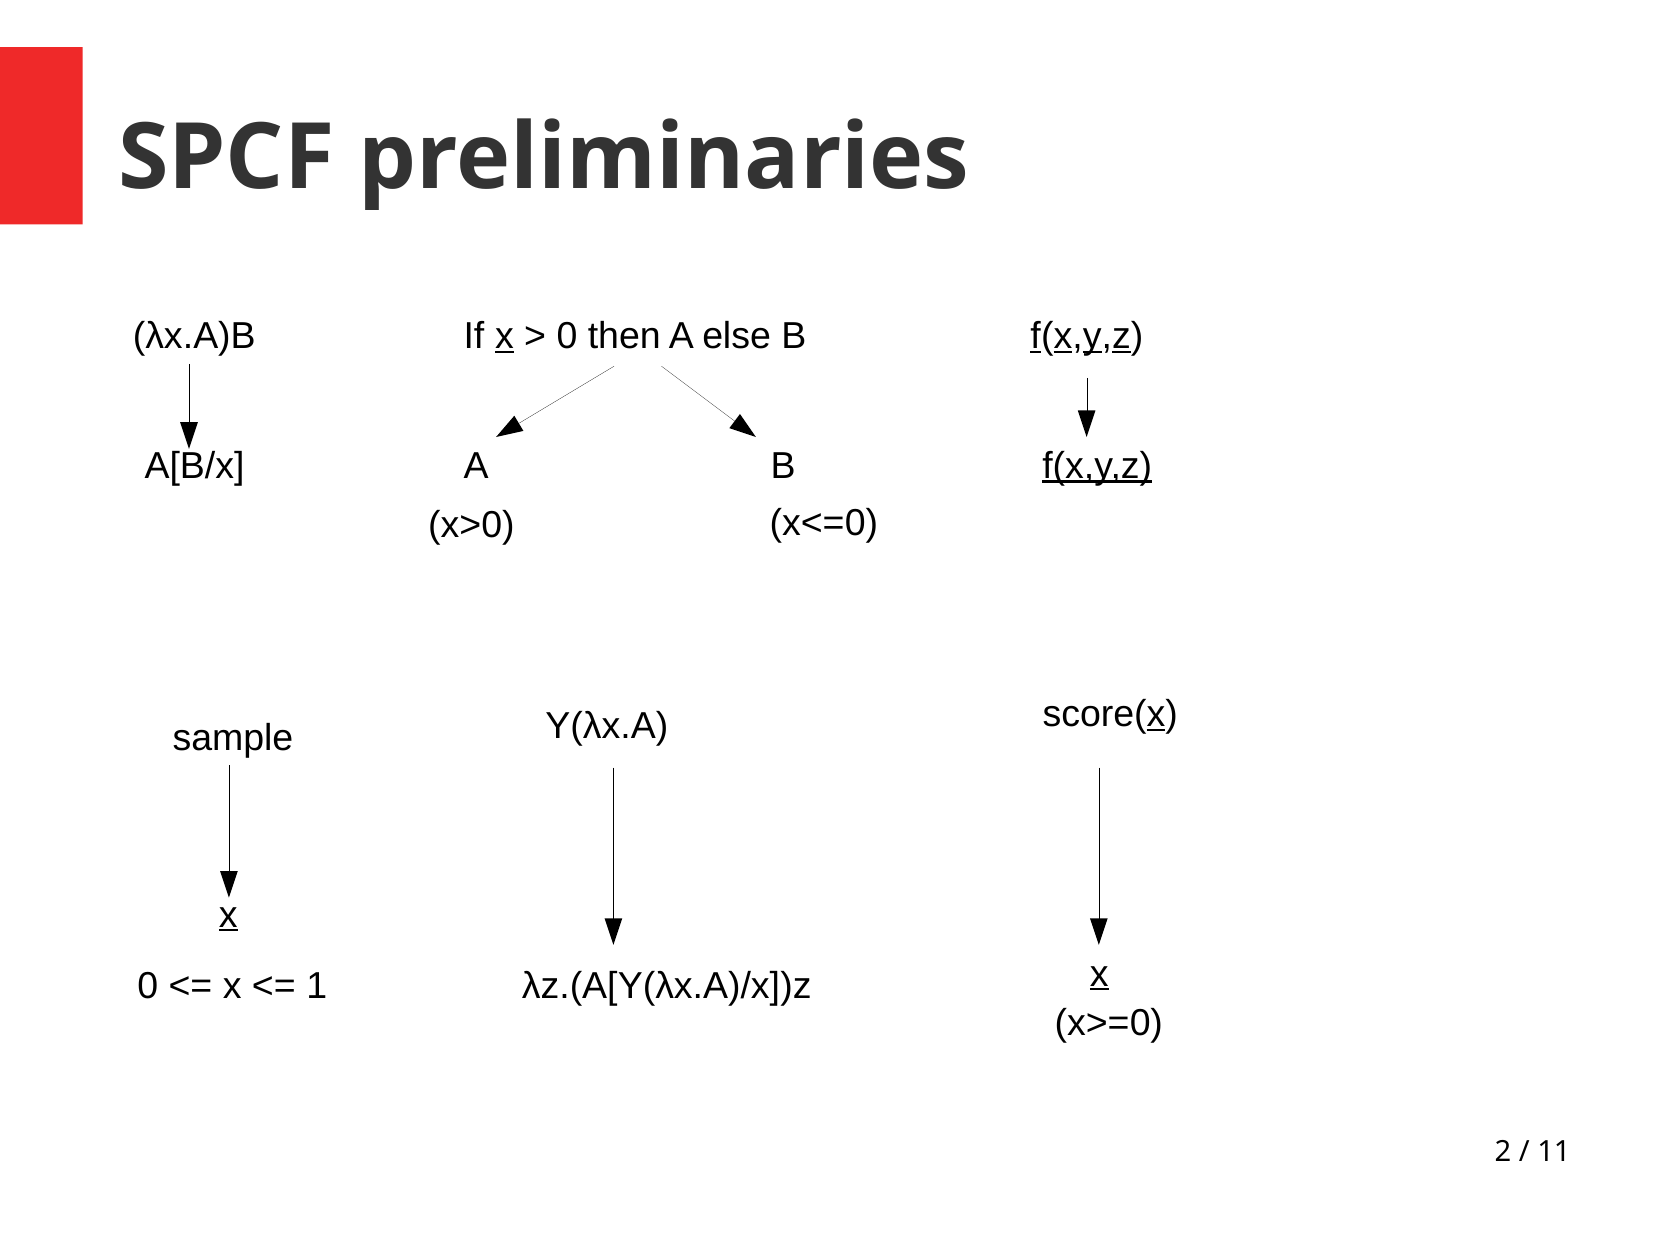

# SPCF preliminaries
(λx.A)B
If x > 0 then A else B
f(x,y,z)
A[B/x]
A
B
f(x,y,z)
(x<=0)
(x>0)
score(x)
Y(λx.A)
sample
x
x
0 <= x <= 1
λz.(A[Y(λx.A)/x])z
(x>=0)
2